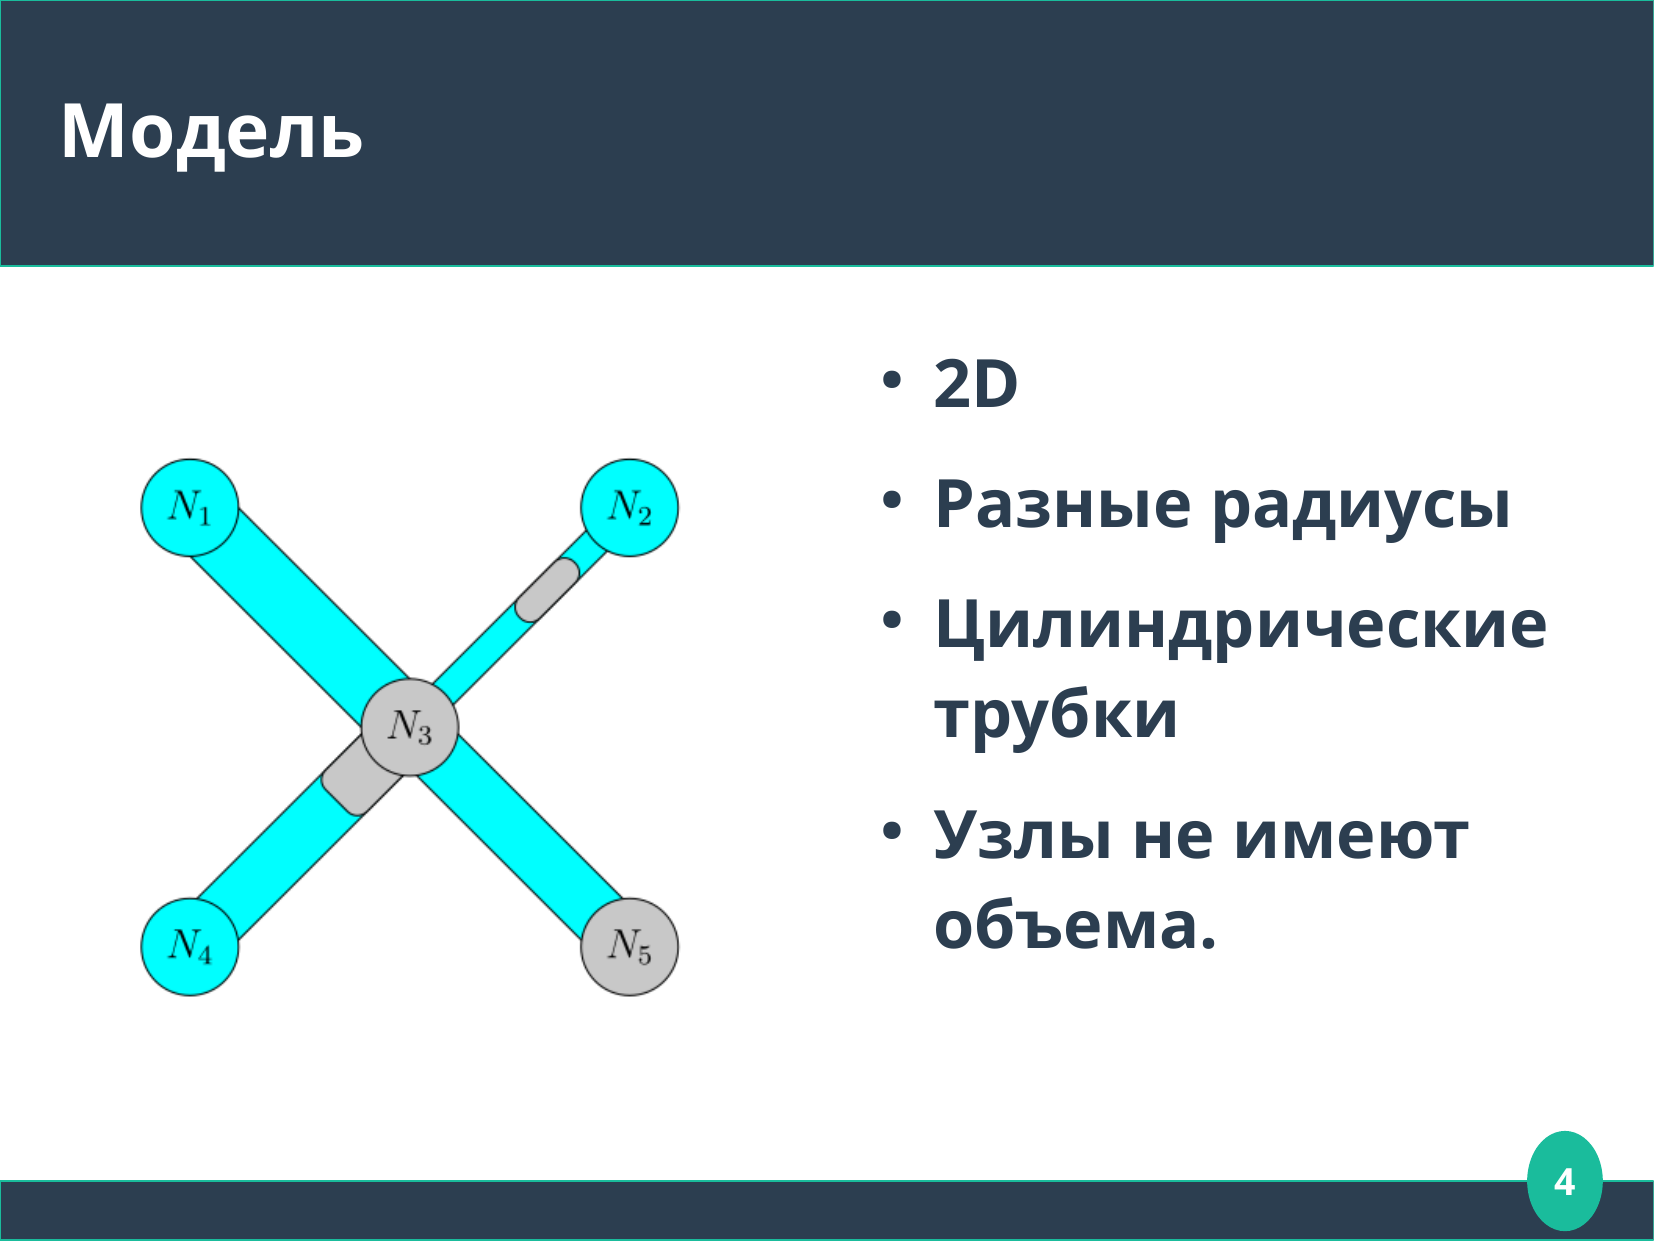

# Модель
2D
Разные радиусы
Цилиндрические трубки
Узлы не имеют объема.
4